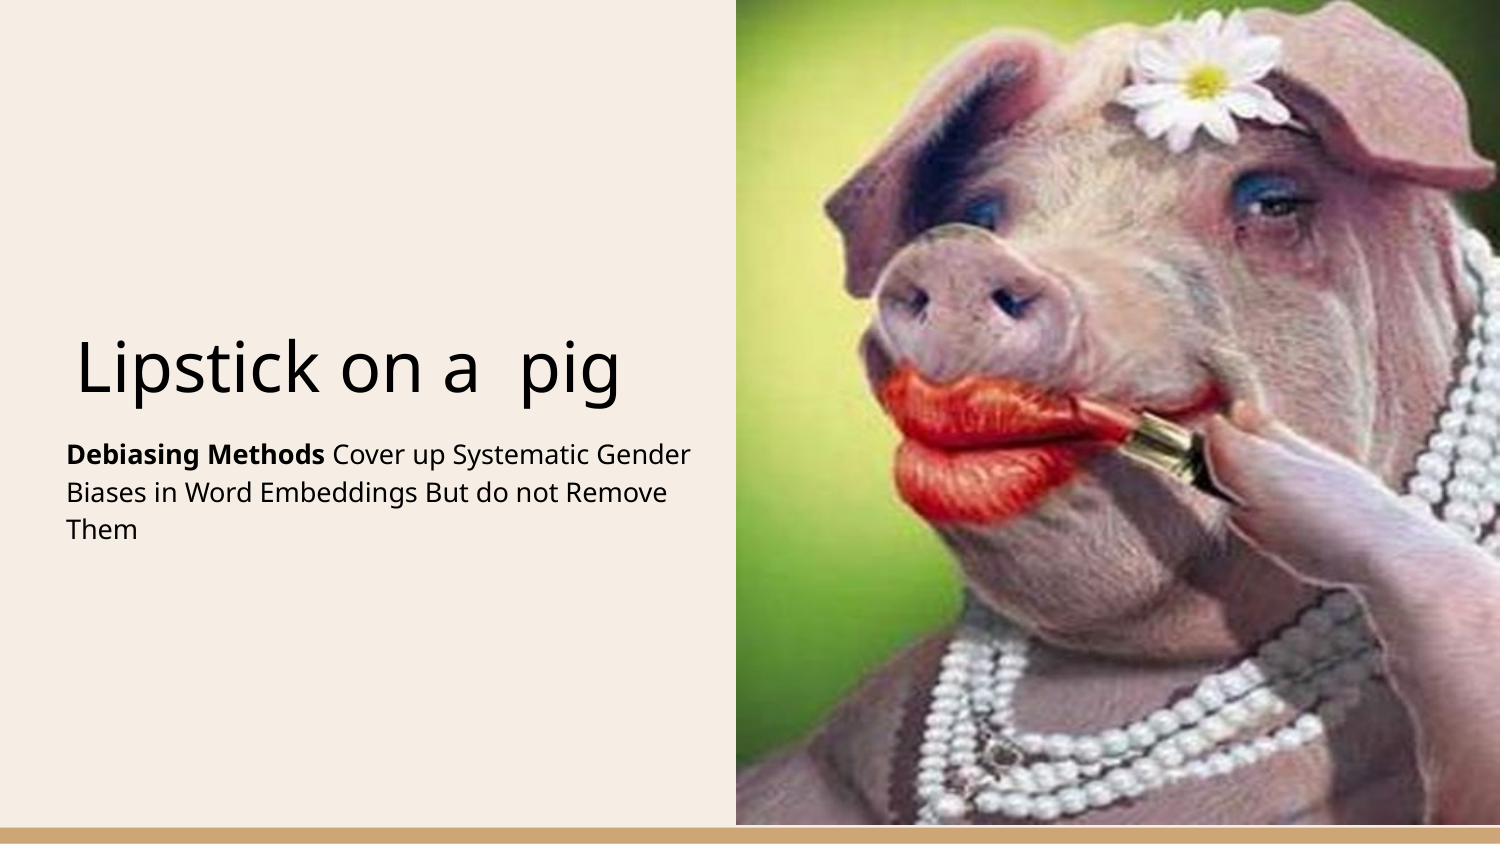

Debiasing Methods Cover up Systematic Gender Biases in Word Embeddings But do not Remove Them
# Lipstick on a pig